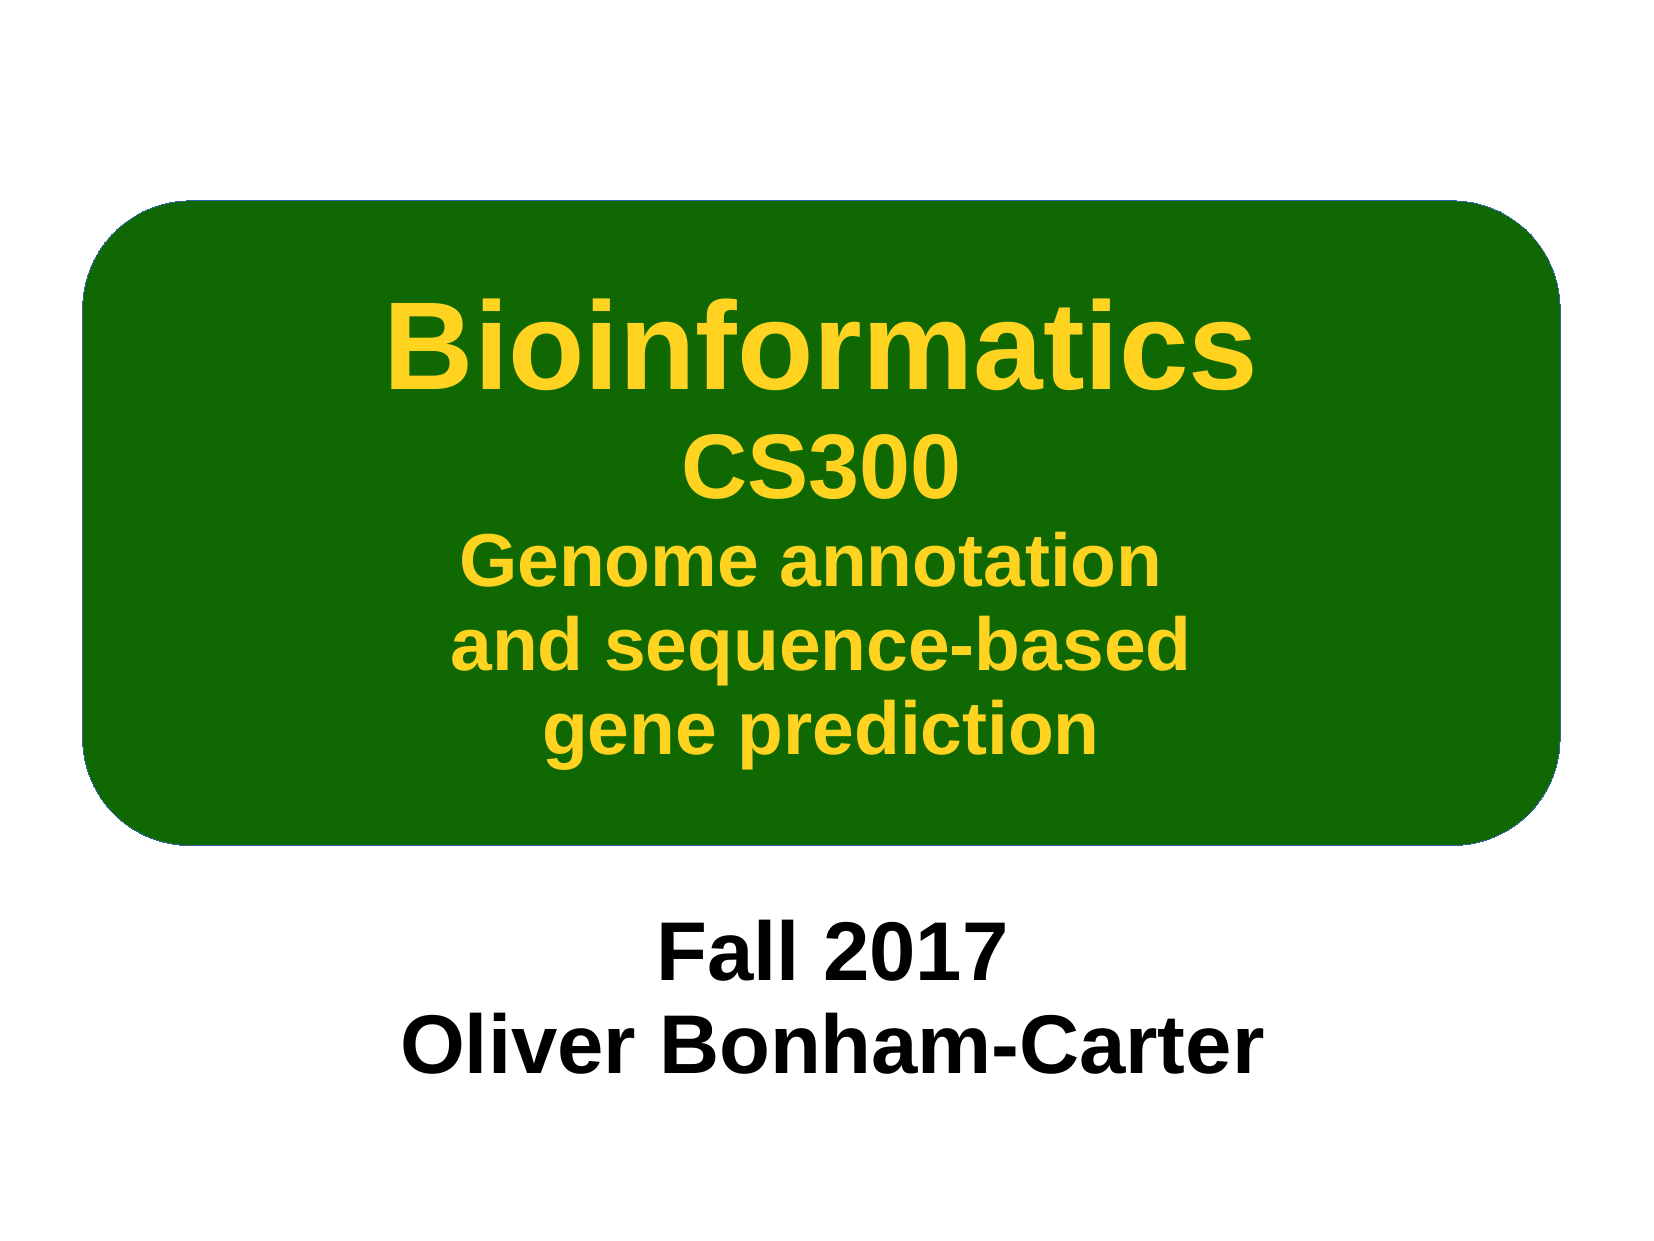

Bioinformatics
CS300
Genome annotation
and sequence-based
gene prediction
Fall 2017
Oliver Bonham-Carter